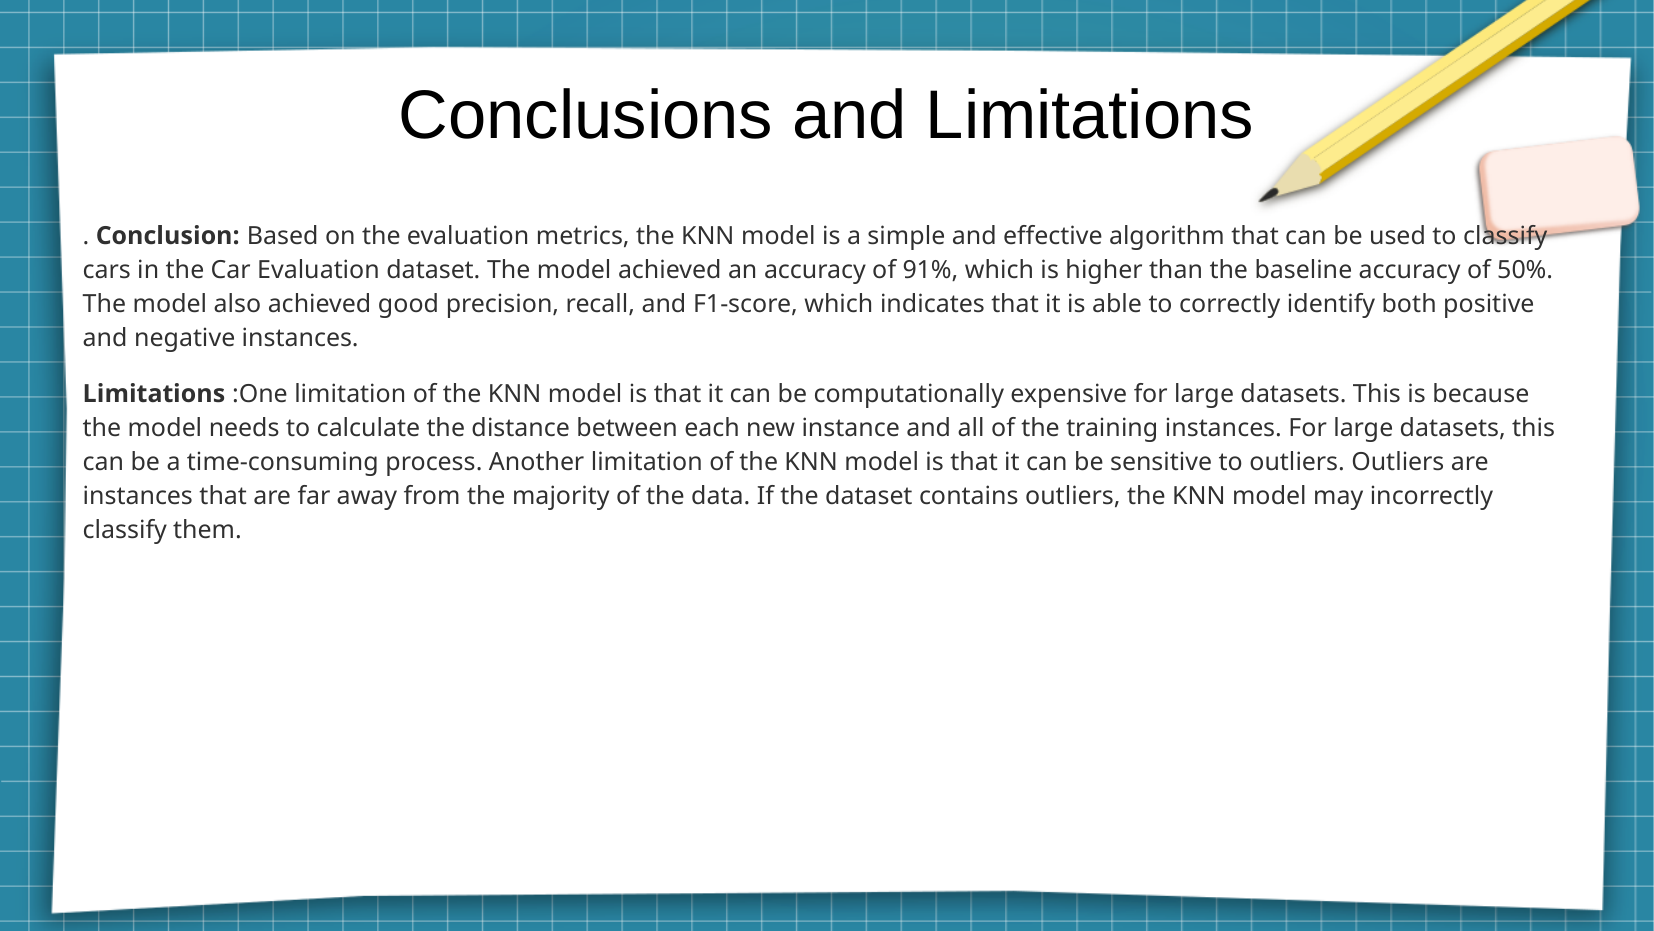

# Conclusions and Limitations
. Conclusion: Based on the evaluation metrics, the KNN model is a simple and effective algorithm that can be used to classify cars in the Car Evaluation dataset. The model achieved an accuracy of 91%, which is higher than the baseline accuracy of 50%. The model also achieved good precision, recall, and F1-score, which indicates that it is able to correctly identify both positive and negative instances.
Limitations :One limitation of the KNN model is that it can be computationally expensive for large datasets. This is because the model needs to calculate the distance between each new instance and all of the training instances. For large datasets, this can be a time-consuming process. Another limitation of the KNN model is that it can be sensitive to outliers. Outliers are instances that are far away from the majority of the data. If the dataset contains outliers, the KNN model may incorrectly classify them.